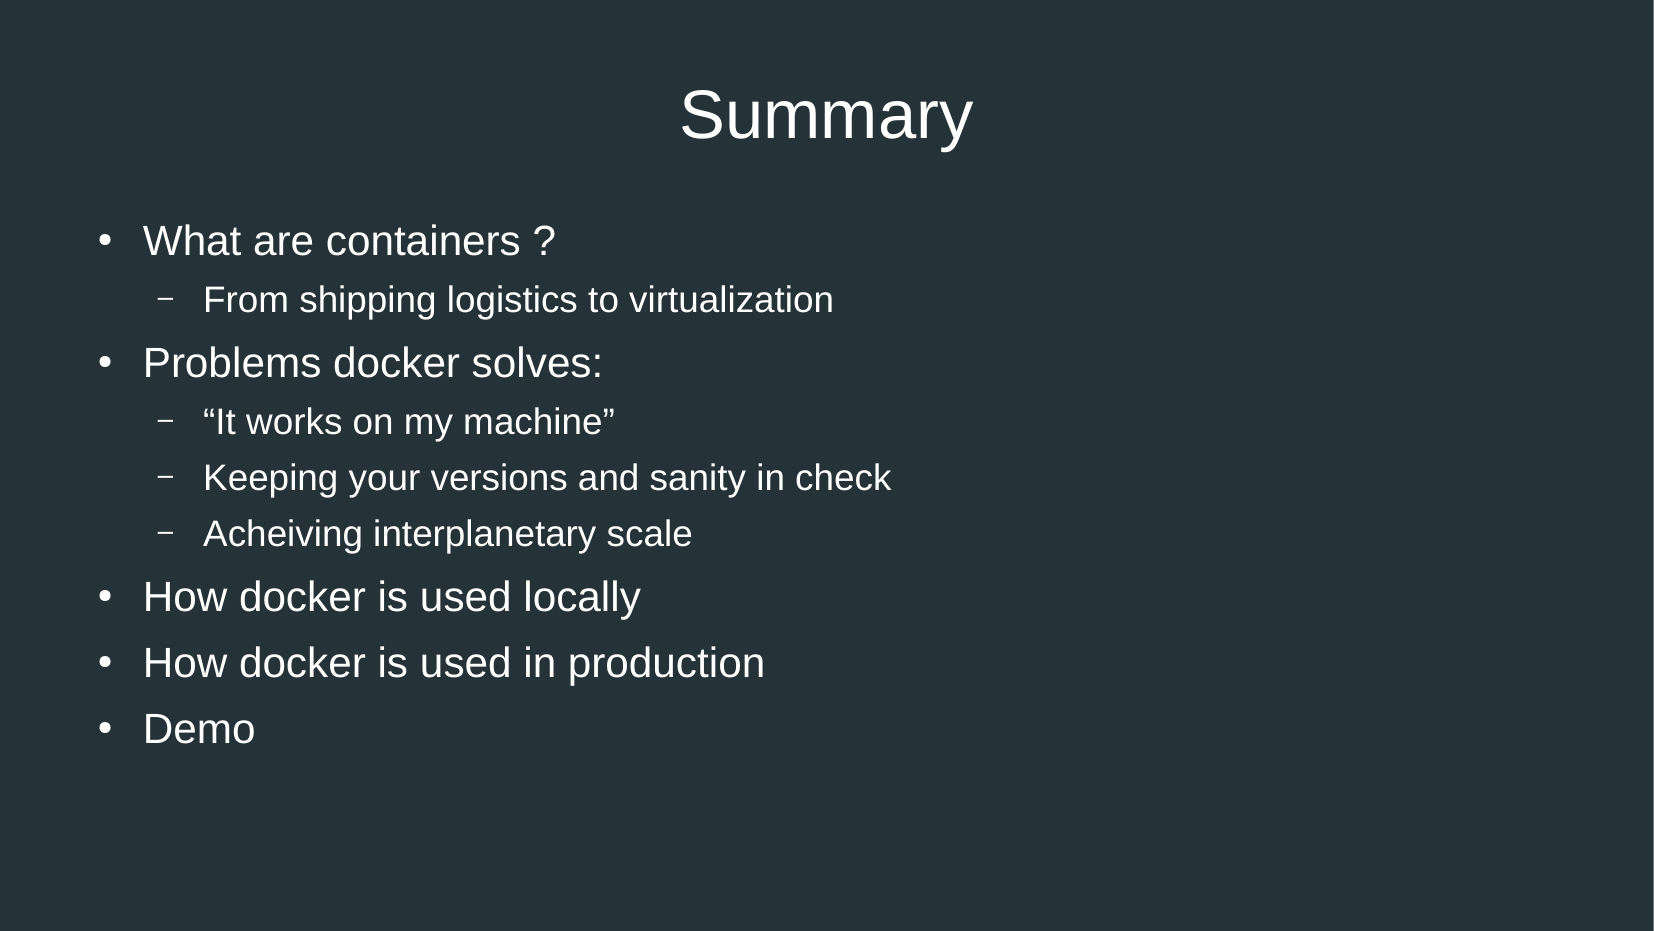

# Summary
What are containers ?
From shipping logistics to virtualization
Problems docker solves:
“It works on my machine”
Keeping your versions and sanity in check
Acheiving interplanetary scale
How docker is used locally
How docker is used in production
Demo